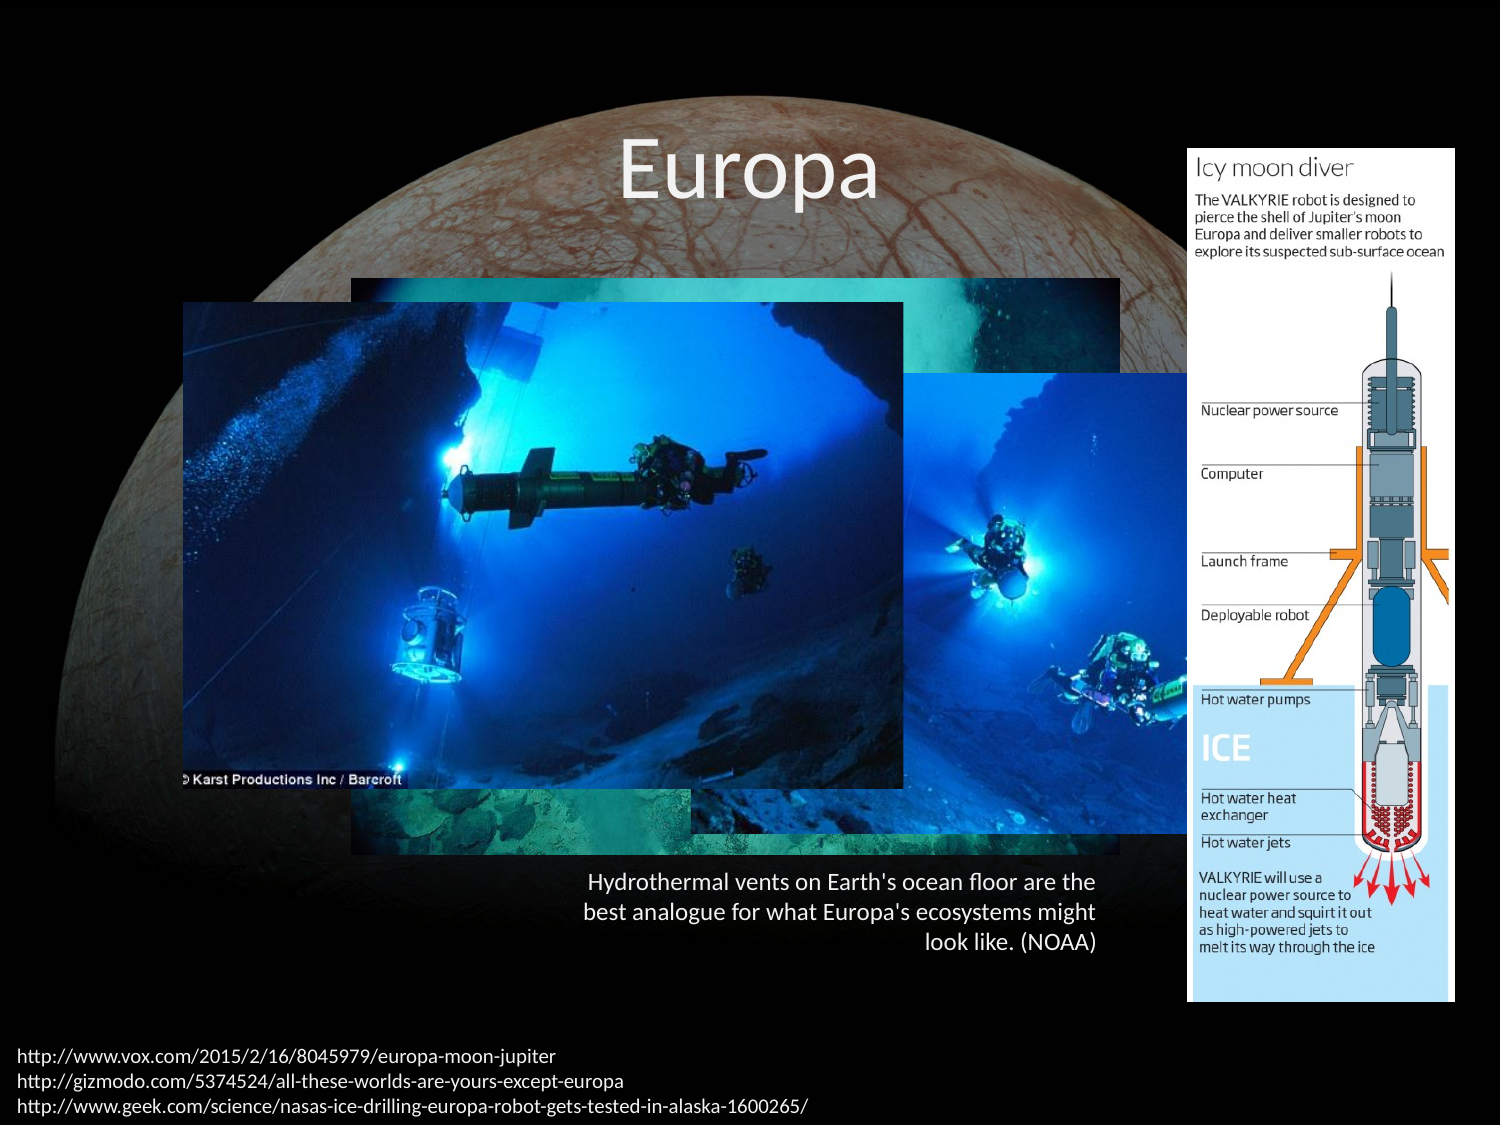

# Europa
Hydrothermal vents on Earth's ocean floor are the best analogue for what Europa's ecosystems might look like. (NOAA)
http://www.vox.com/2015/2/16/8045979/europa-moon-jupiter
http://gizmodo.com/5374524/all-these-worlds-are-yours-except-europa
http://www.geek.com/science/nasas-ice-drilling-europa-robot-gets-tested-in-alaska-1600265/